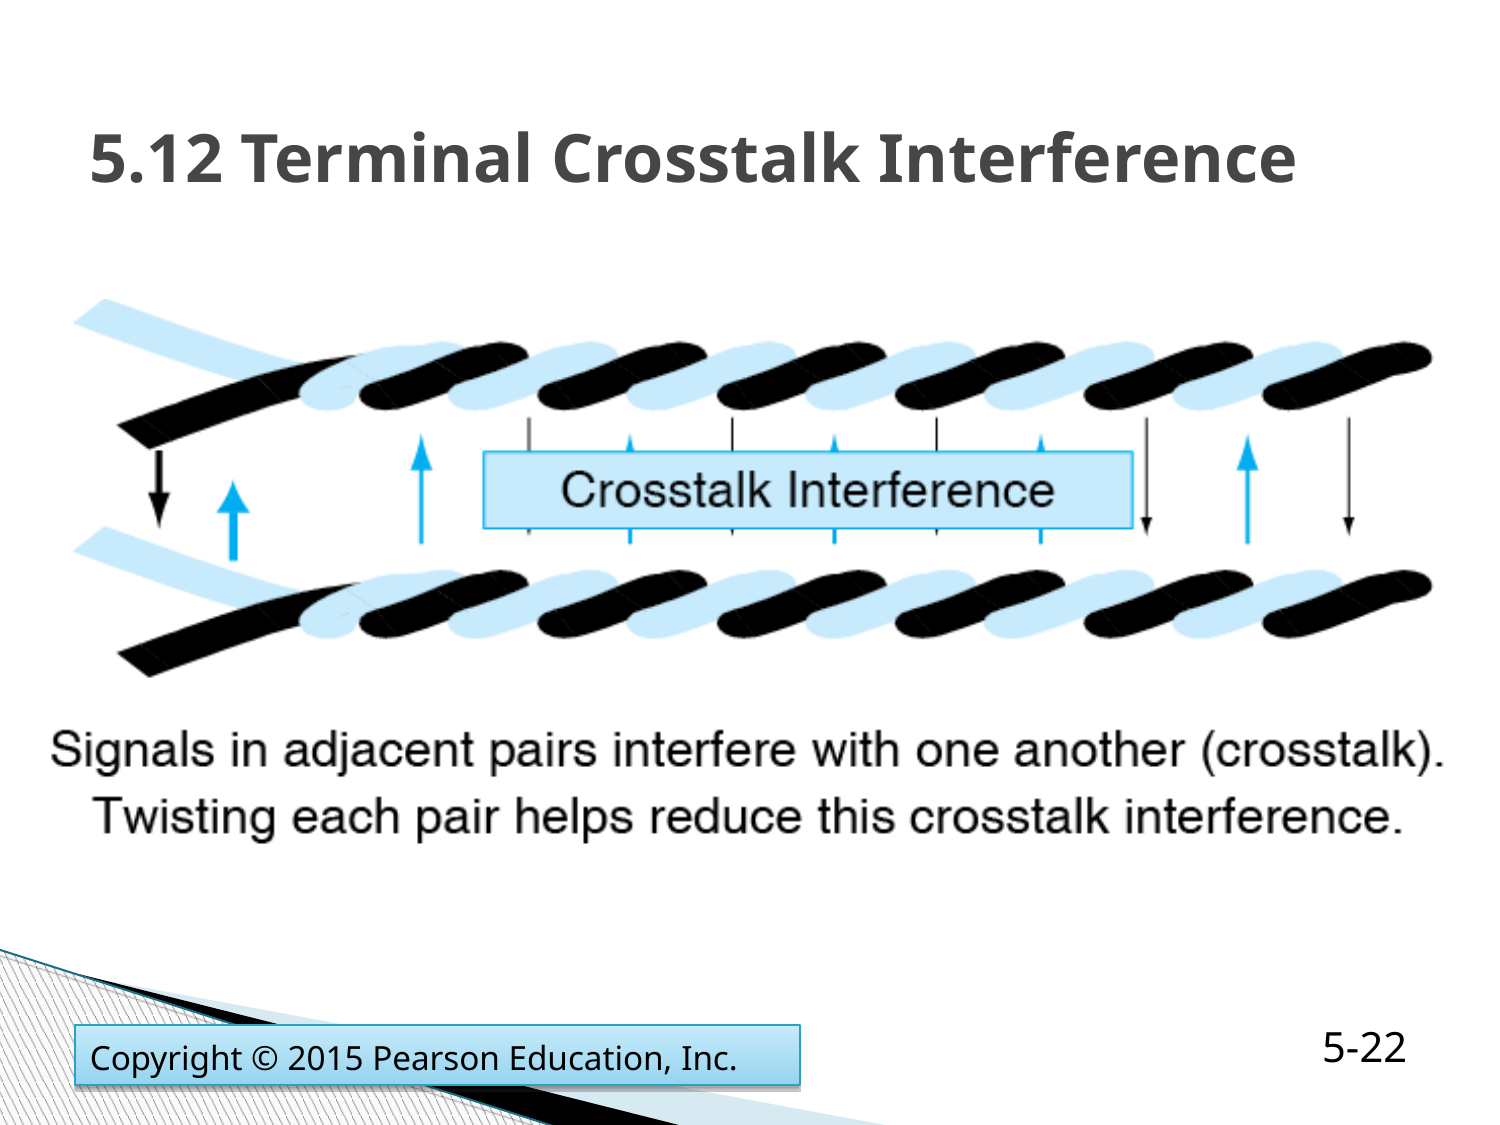

# 5.12 Terminal Crosstalk Interference
Copyright © 2015 Pearson Education, Inc.